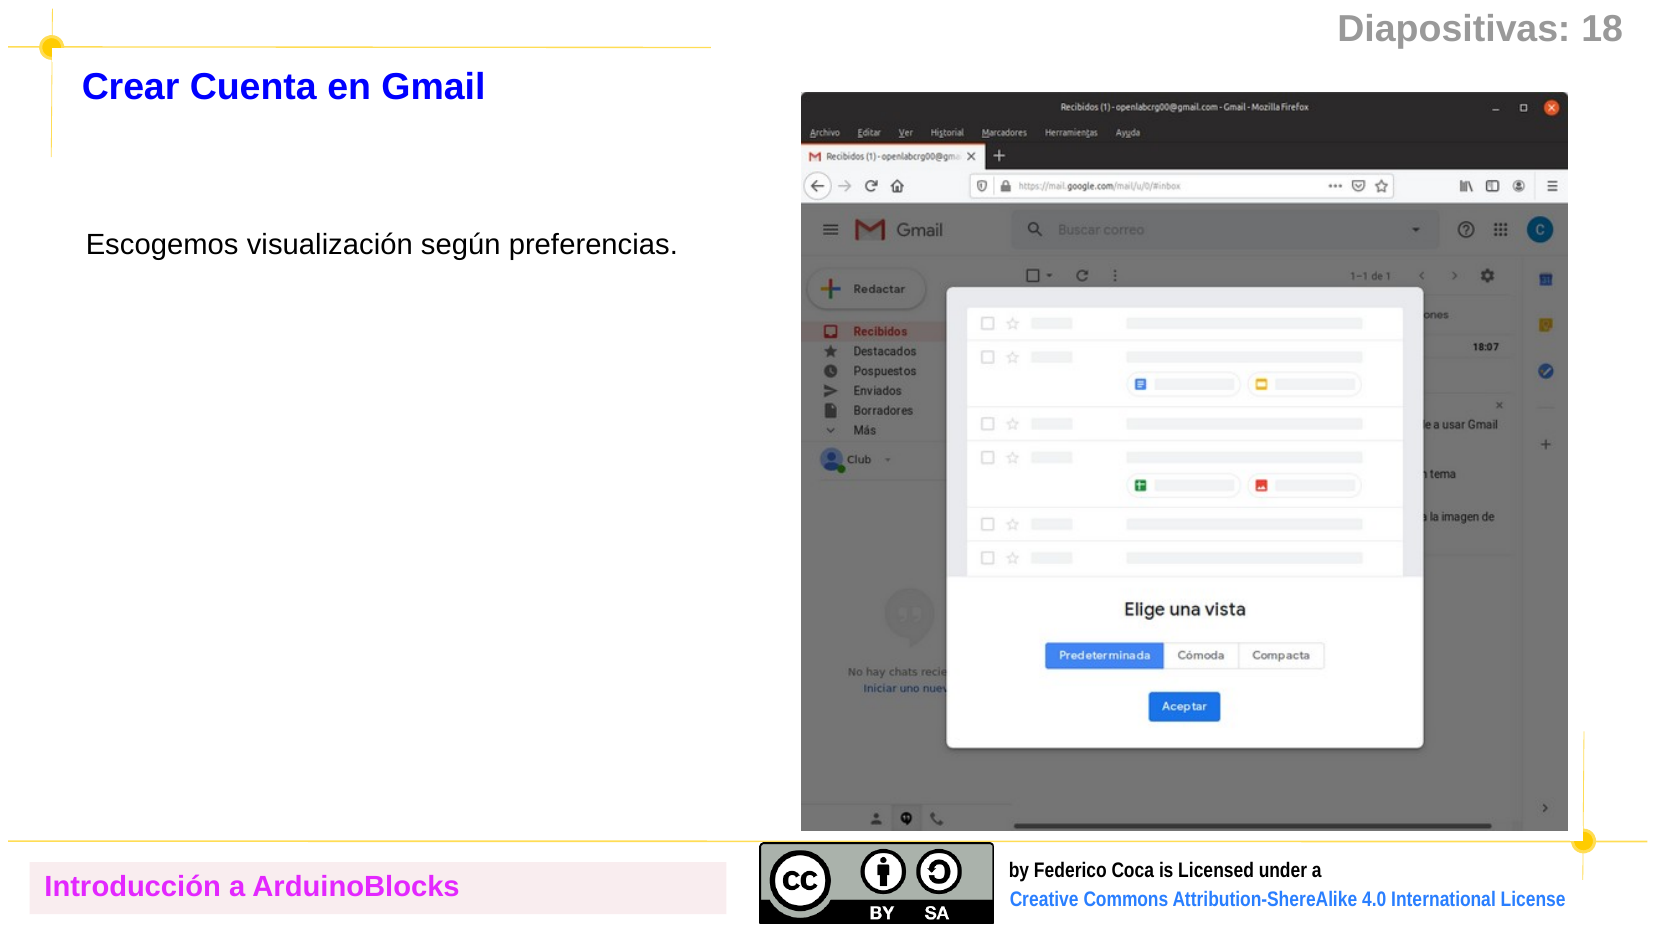

Diapositivas: 18
Crear Cuenta en Gmail
Escogemos visualización según preferencias.
Introducción a ArduinoBlocks